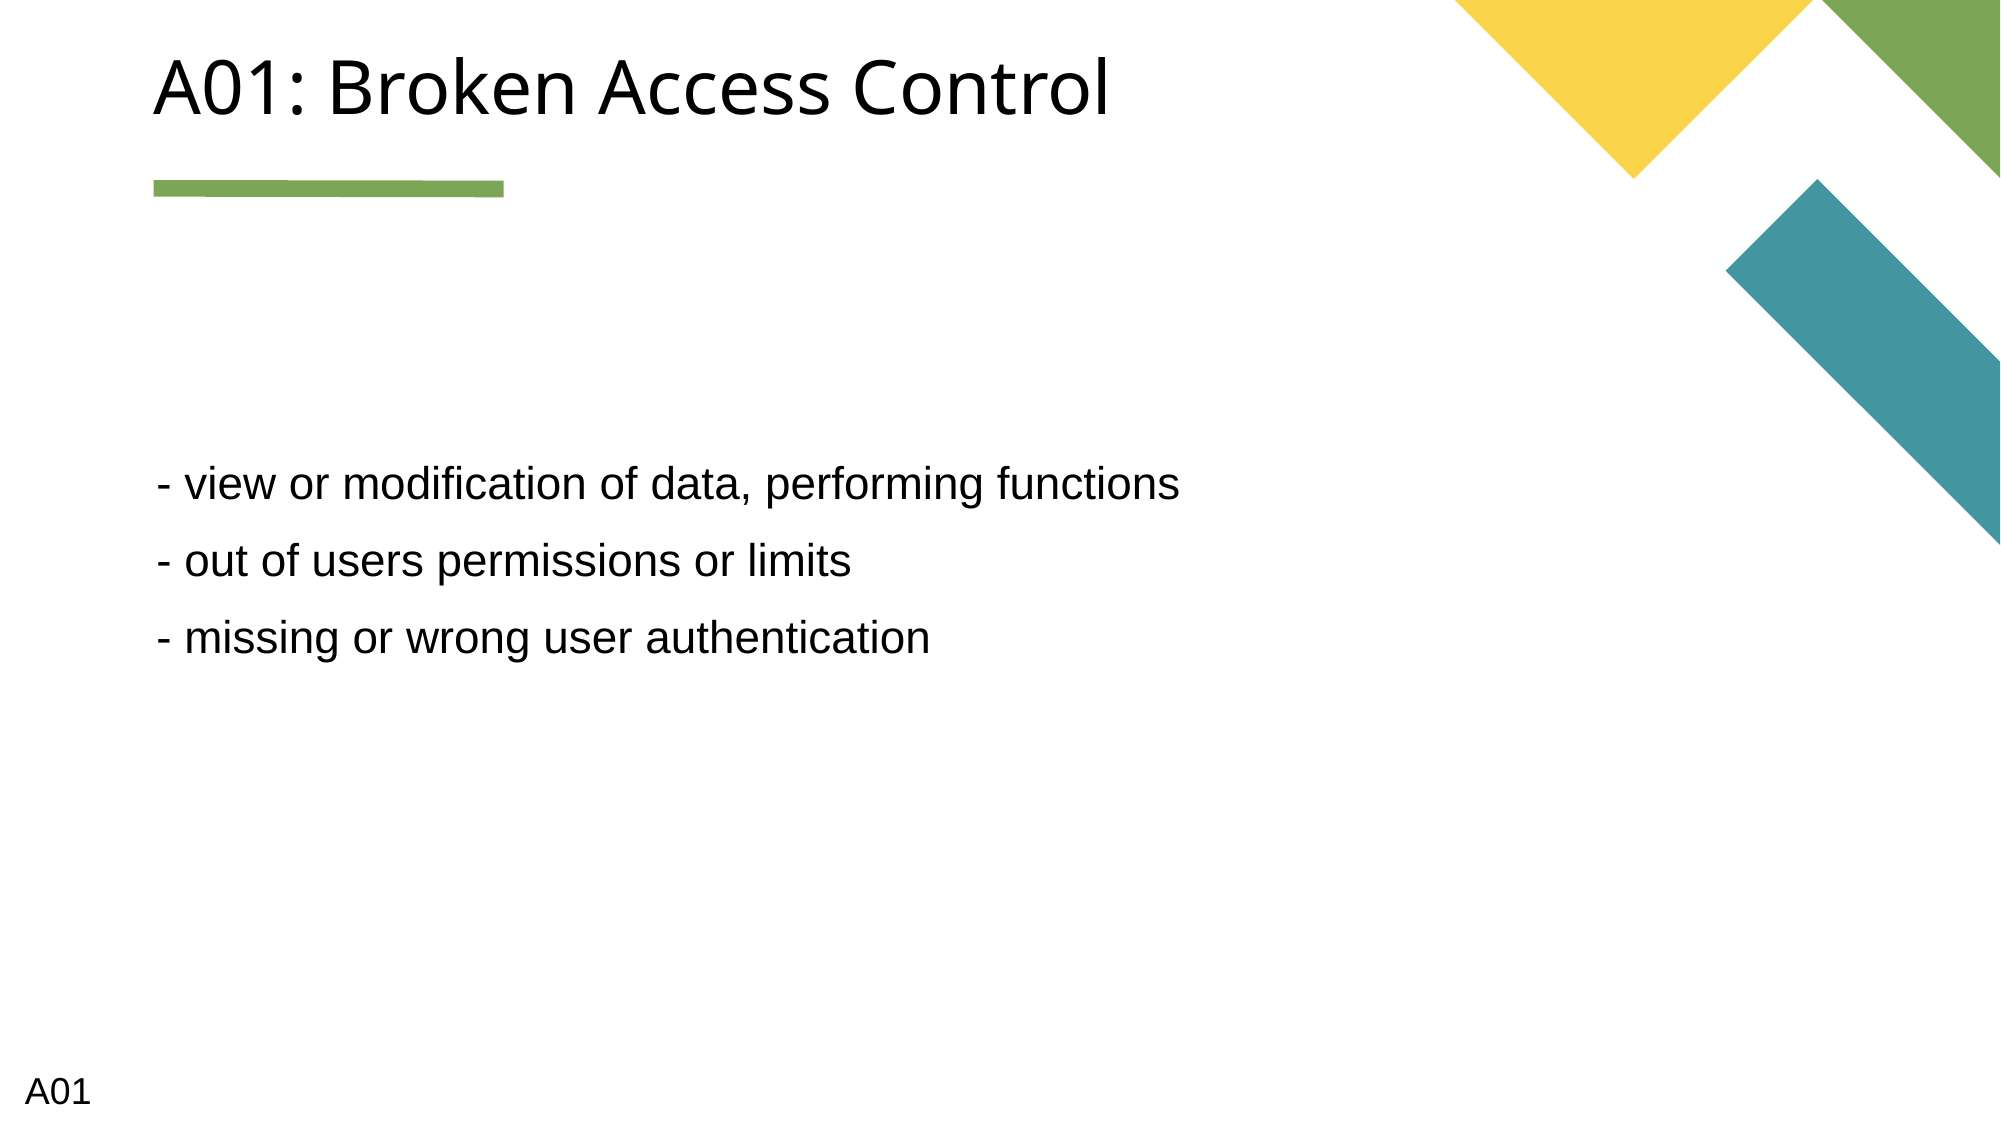

# A01: Broken Access Control
- view or modification of data, performing functions
- out of users permissions or limits
- missing or wrong user authentication
A01